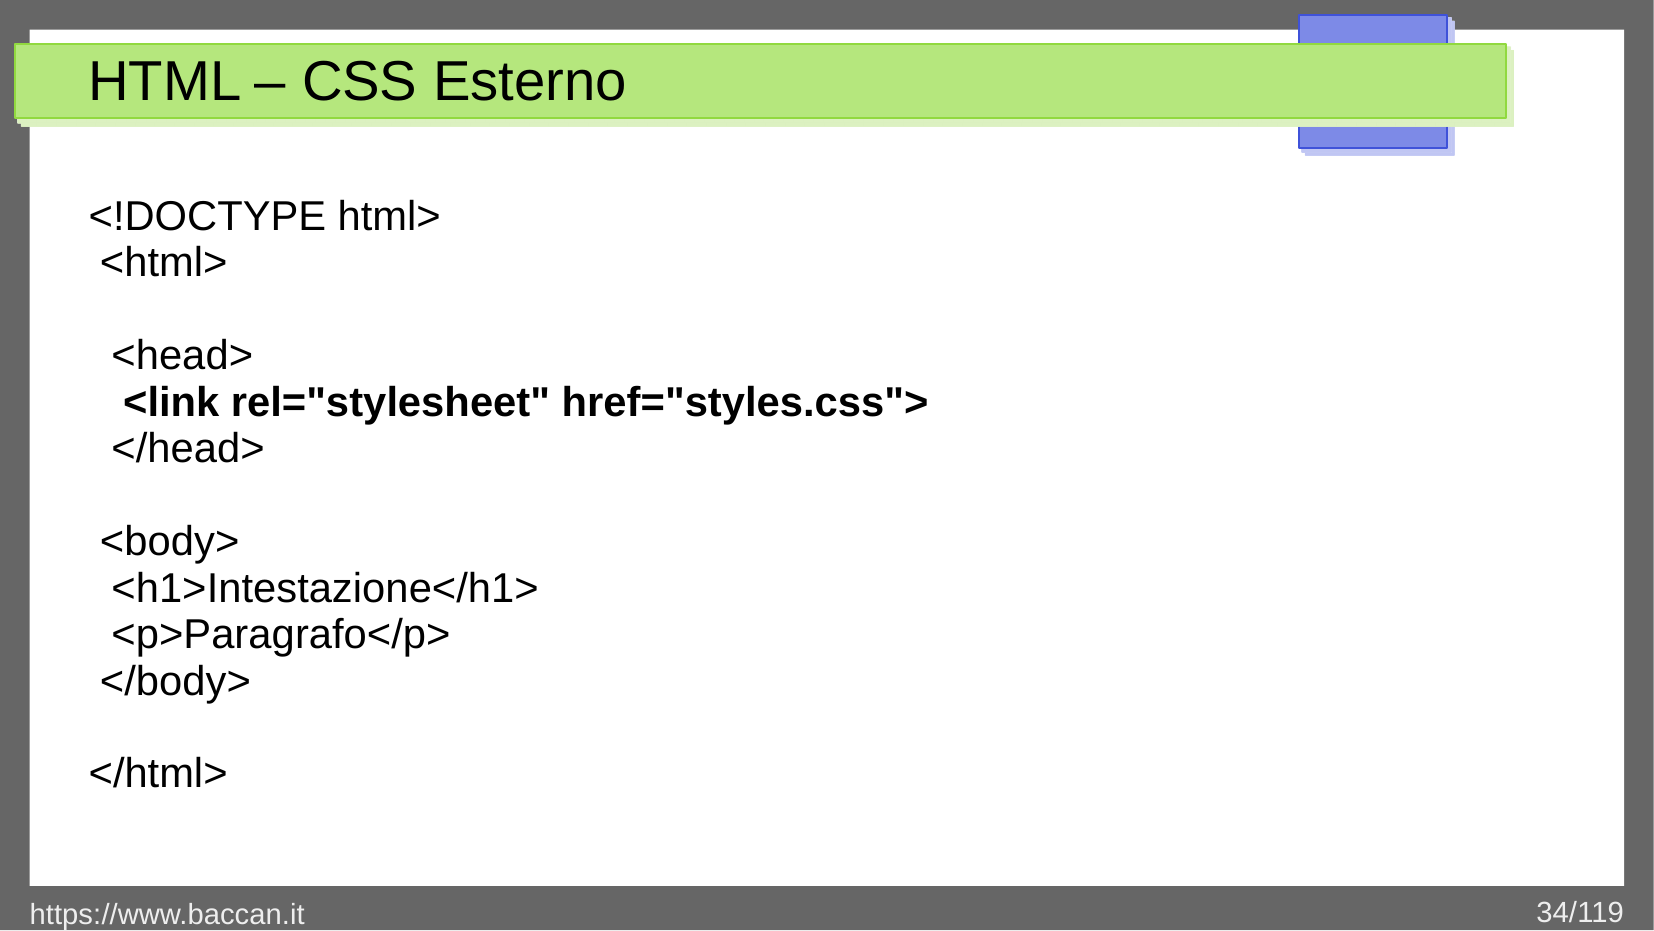

# HTML – CSS Esterno
<!DOCTYPE html>
 <html>
 <head>
 <link rel="stylesheet" href="styles.css">
 </head>
 <body>
 <h1>Intestazione</h1>
 <p>Paragrafo</p>
 </body>
</html>
34
https://www.baccan.it